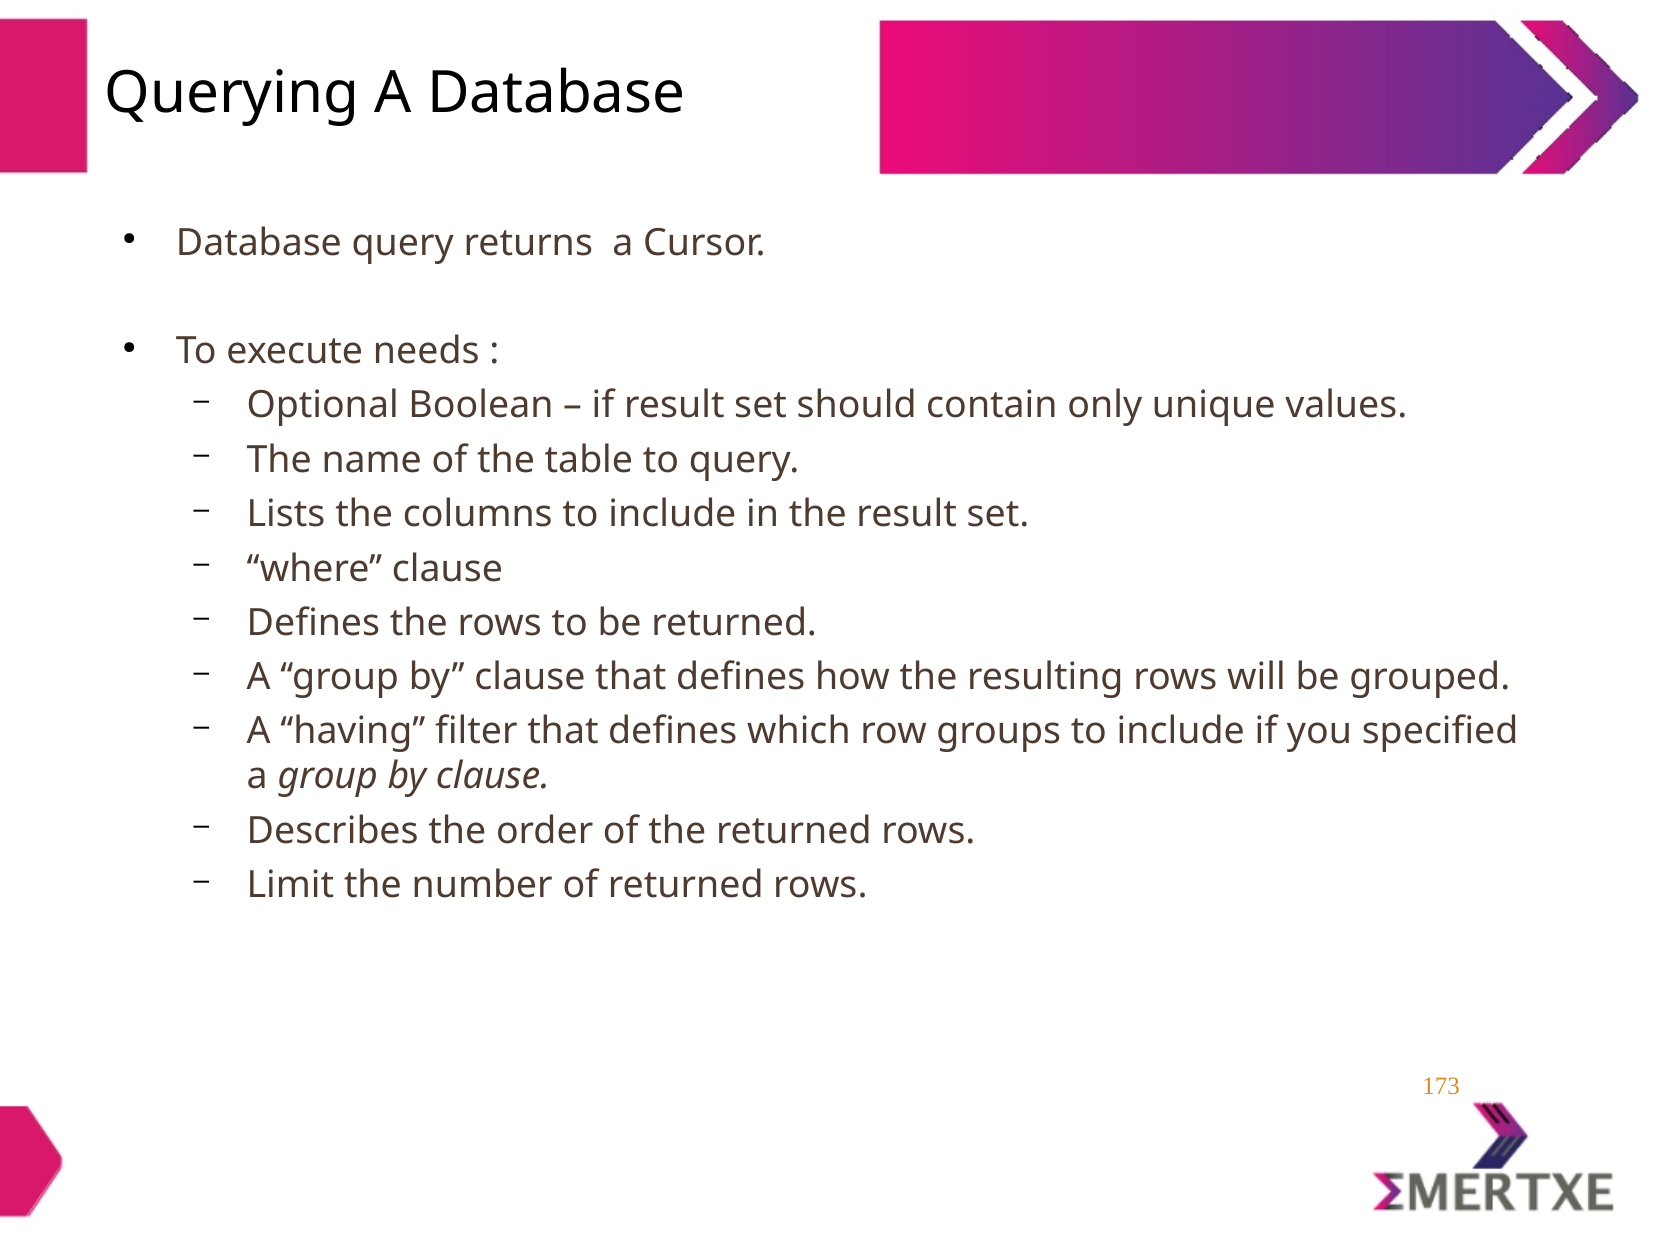

Querying A Database
# Database query returns a Cursor.
To execute needs :
Optional Boolean – if result set should contain only unique values.
The name of the table to query.
Lists the columns to include in the result set.
‘‘where’’ clause
Defines the rows to be returned.
A ‘‘group by’’ clause that defines how the resulting rows will be grouped.
A ‘‘having’’ filter that defines which row groups to include if you specified a group by clause.
Describes the order of the returned rows.
Limit the number of returned rows.